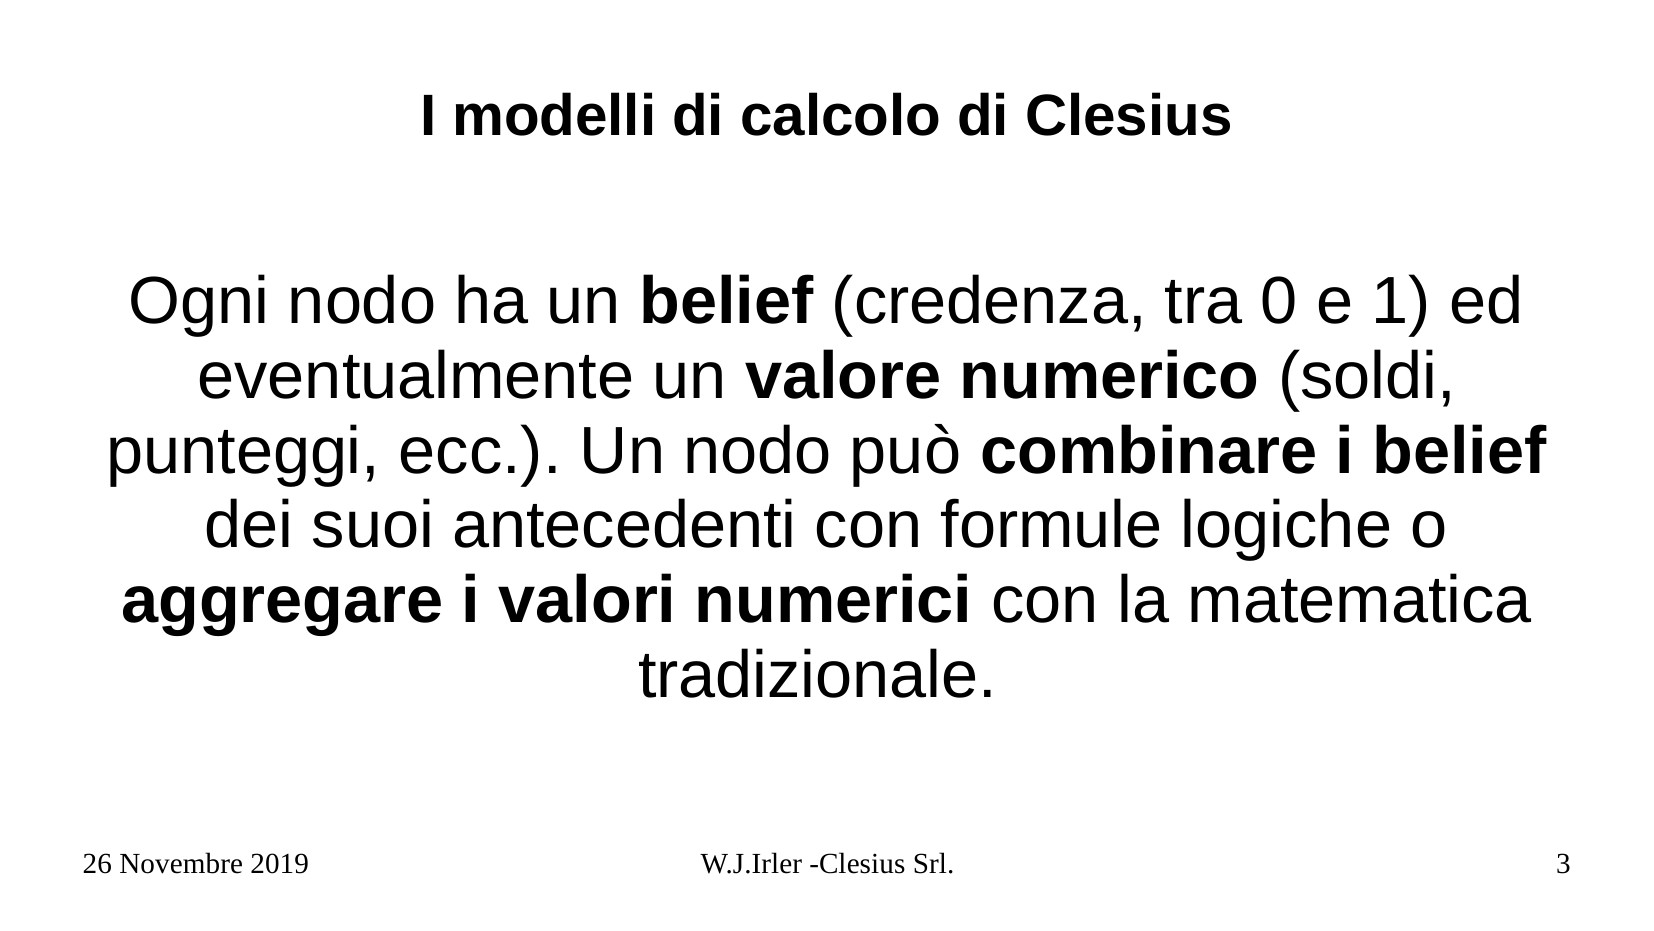

# I modelli di calcolo di Clesius
Ogni nodo ha un belief (credenza, tra 0 e 1) ed eventualmente un valore numerico (soldi, punteggi, ecc.). Un nodo può combinare i belief dei suoi antecedenti con formule logiche o aggregare i valori numerici con la matematica tradizionale.
26 Novembre 2019
W.J.Irler -Clesius Srl.
3